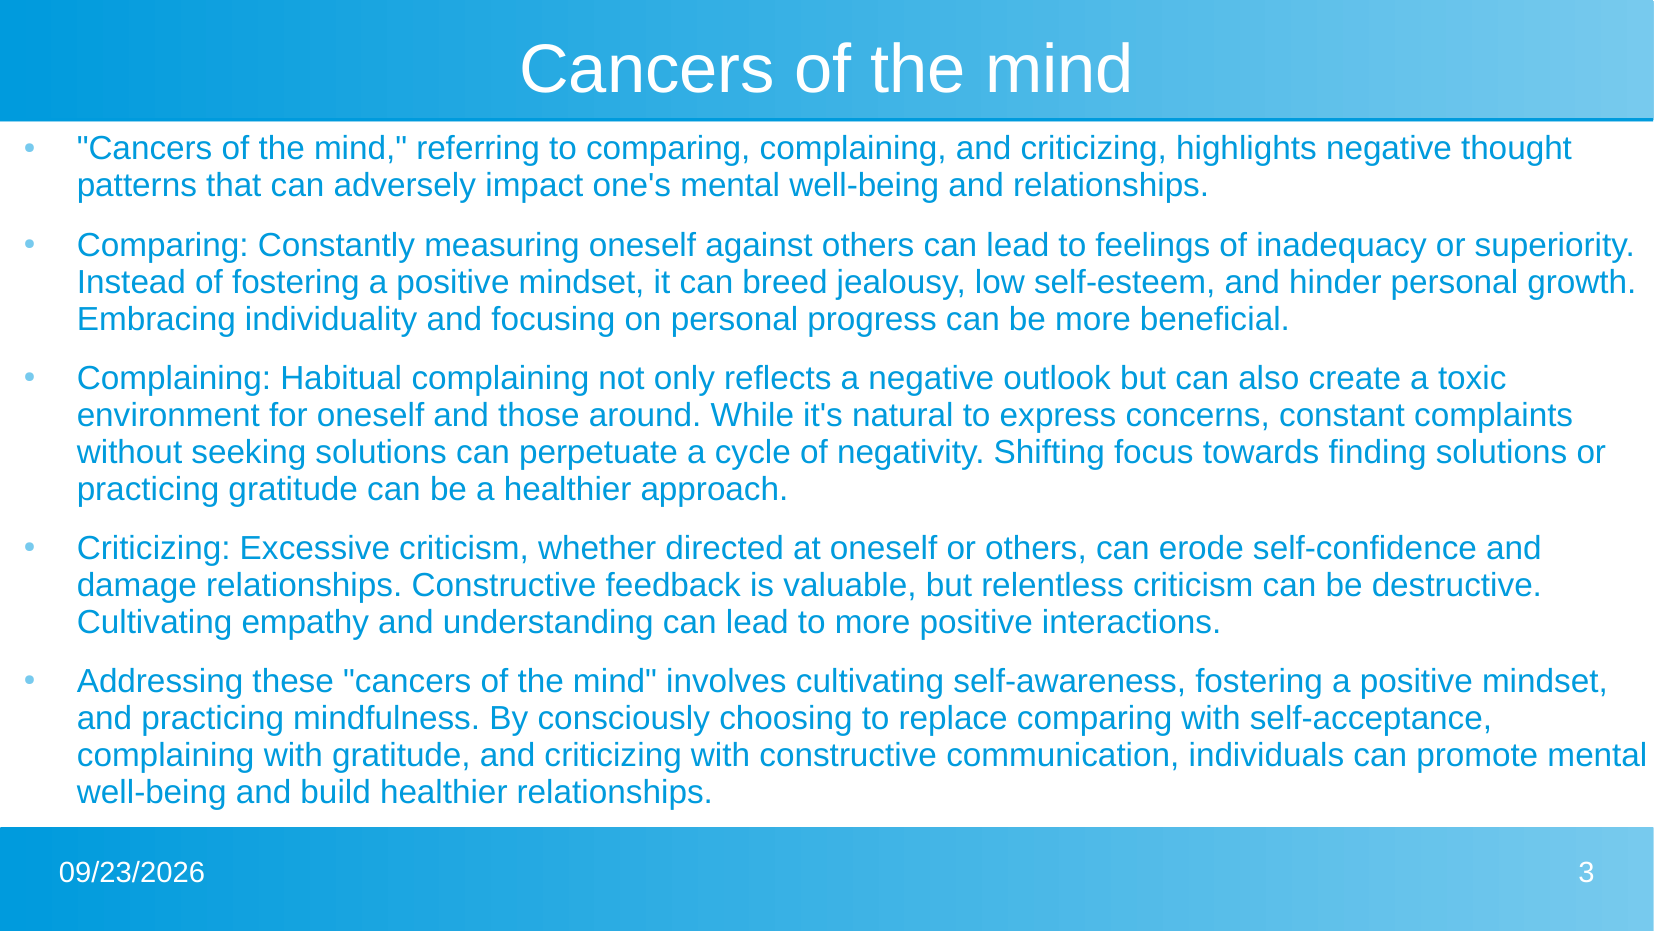

# Cancers of the mind
"Cancers of the mind," referring to comparing, complaining, and criticizing, highlights negative thought patterns that can adversely impact one's mental well-being and relationships.
Comparing: Constantly measuring oneself against others can lead to feelings of inadequacy or superiority. Instead of fostering a positive mindset, it can breed jealousy, low self-esteem, and hinder personal growth. Embracing individuality and focusing on personal progress can be more beneficial.
Complaining: Habitual complaining not only reflects a negative outlook but can also create a toxic environment for oneself and those around. While it's natural to express concerns, constant complaints without seeking solutions can perpetuate a cycle of negativity. Shifting focus towards finding solutions or practicing gratitude can be a healthier approach.
Criticizing: Excessive criticism, whether directed at oneself or others, can erode self-confidence and damage relationships. Constructive feedback is valuable, but relentless criticism can be destructive. Cultivating empathy and understanding can lead to more positive interactions.
Addressing these "cancers of the mind" involves cultivating self-awareness, fostering a positive mindset, and practicing mindfulness. By consciously choosing to replace comparing with self-acceptance, complaining with gratitude, and criticizing with constructive communication, individuals can promote mental well-being and build healthier relationships.
3